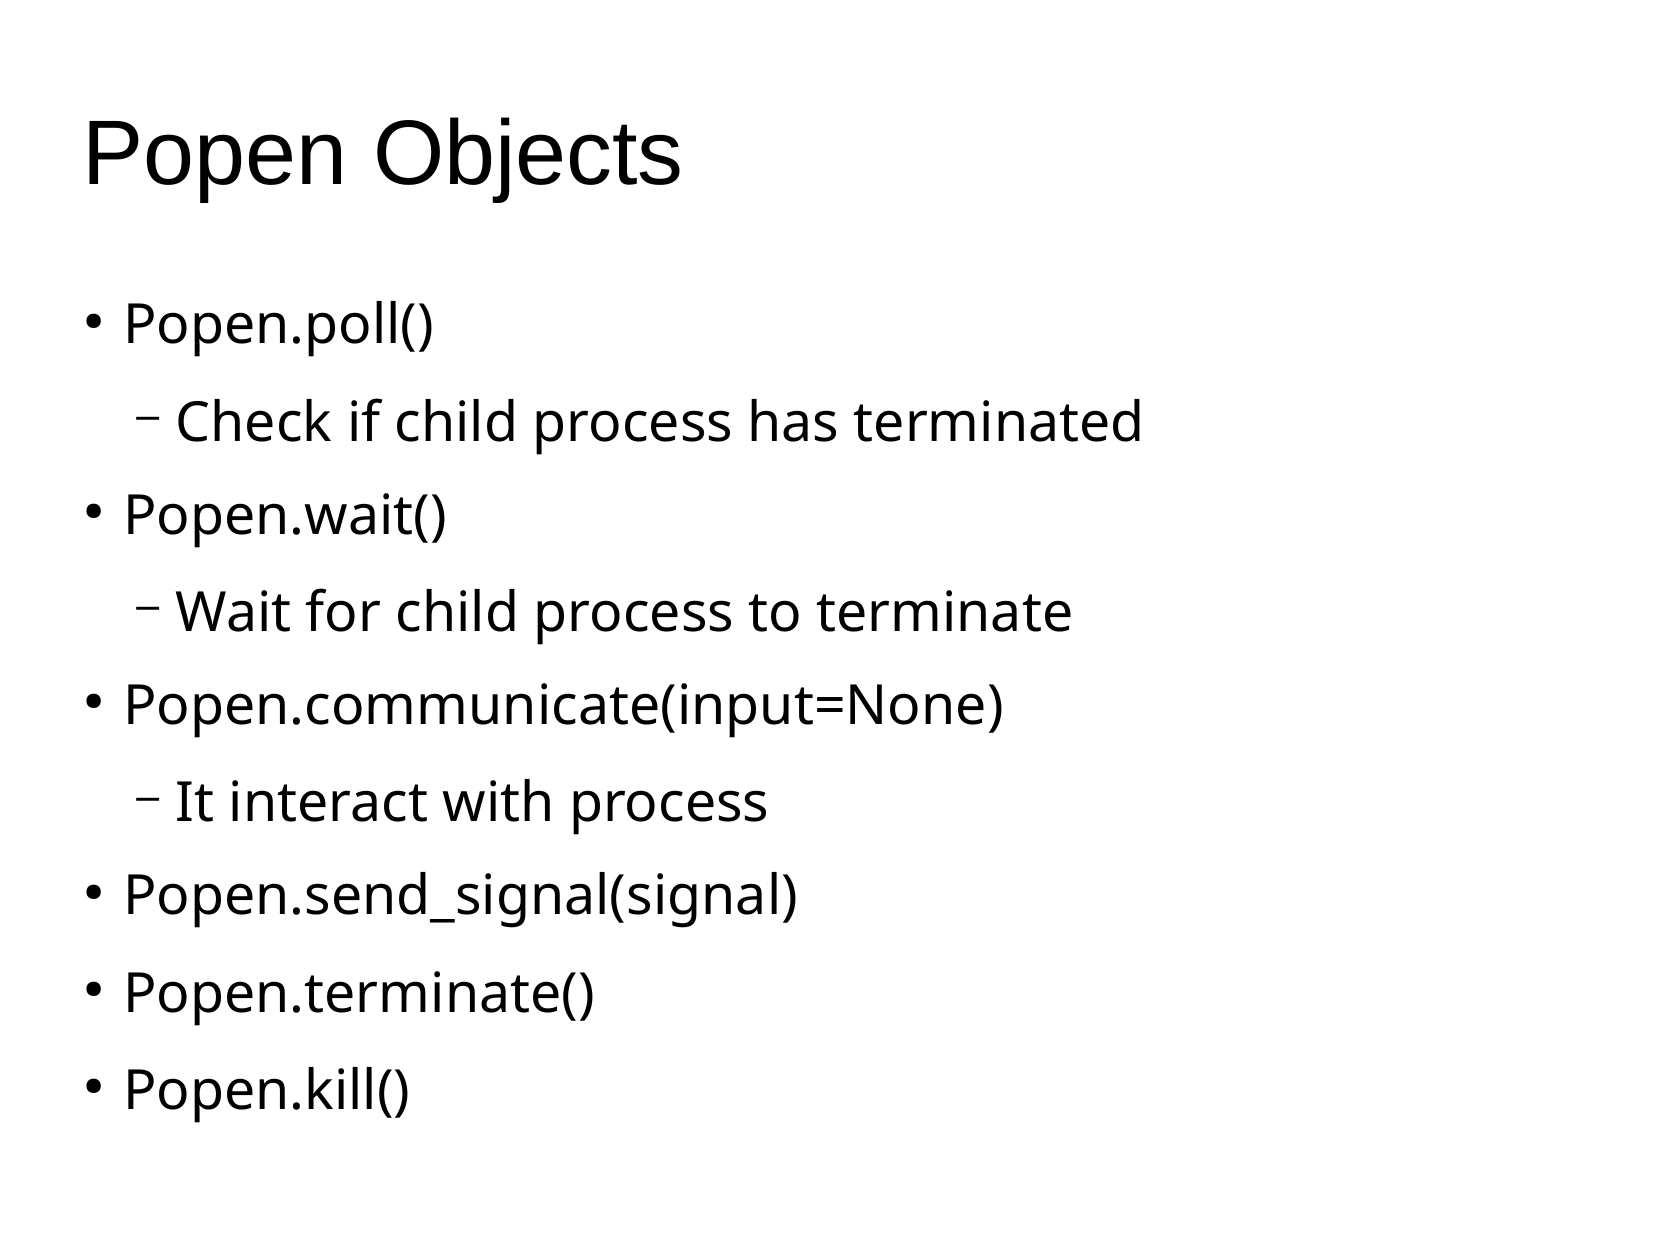

# Popen Objects
Popen.poll()
Check if child process has terminated
Popen.wait()
Wait for child process to terminate
Popen.communicate(input=None)
It interact with process
Popen.send_signal(signal)
Popen.terminate()
Popen.kill()